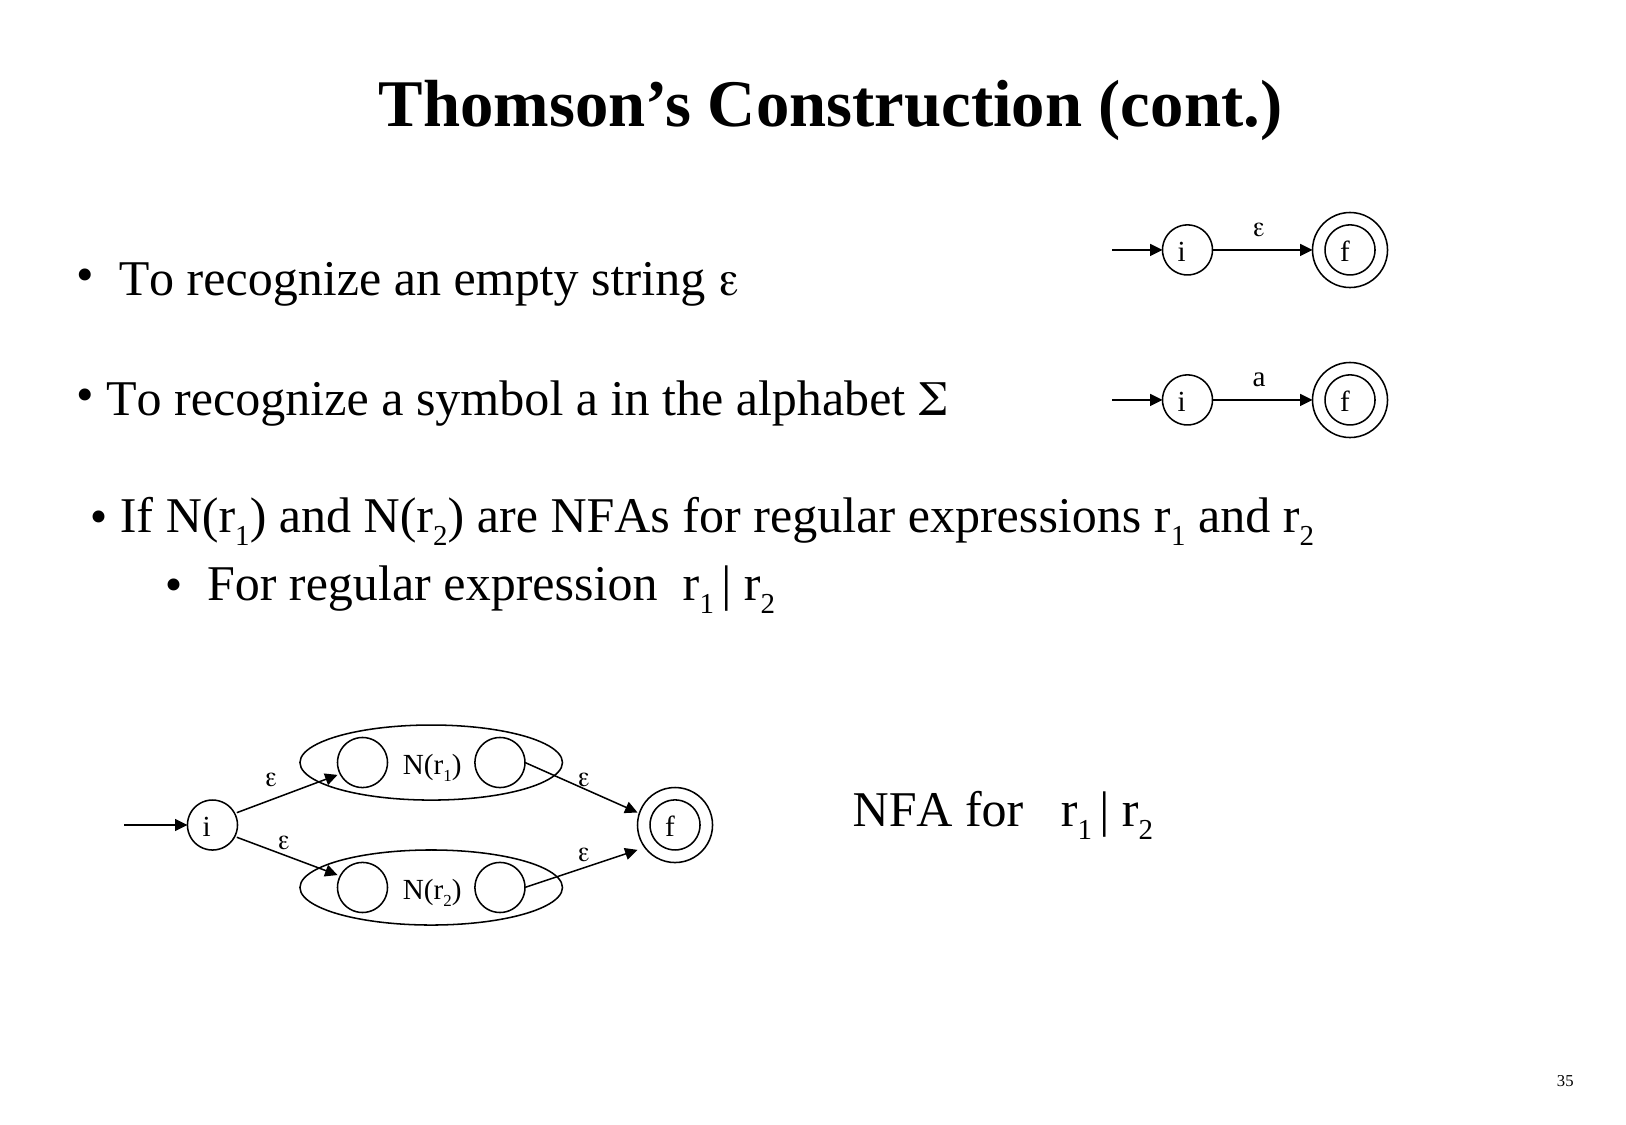

# Thomson’s Construction (cont.)

i
f
 To recognize an empty string 
 To recognize a symbol a in the alphabet 
a
i
f
 If N(r1) and N(r2) are NFAs for regular expressions r1 and r2
 For regular expression r1 | r2
N(r1)


NFA for r1 | r2
i
f


N(r2)